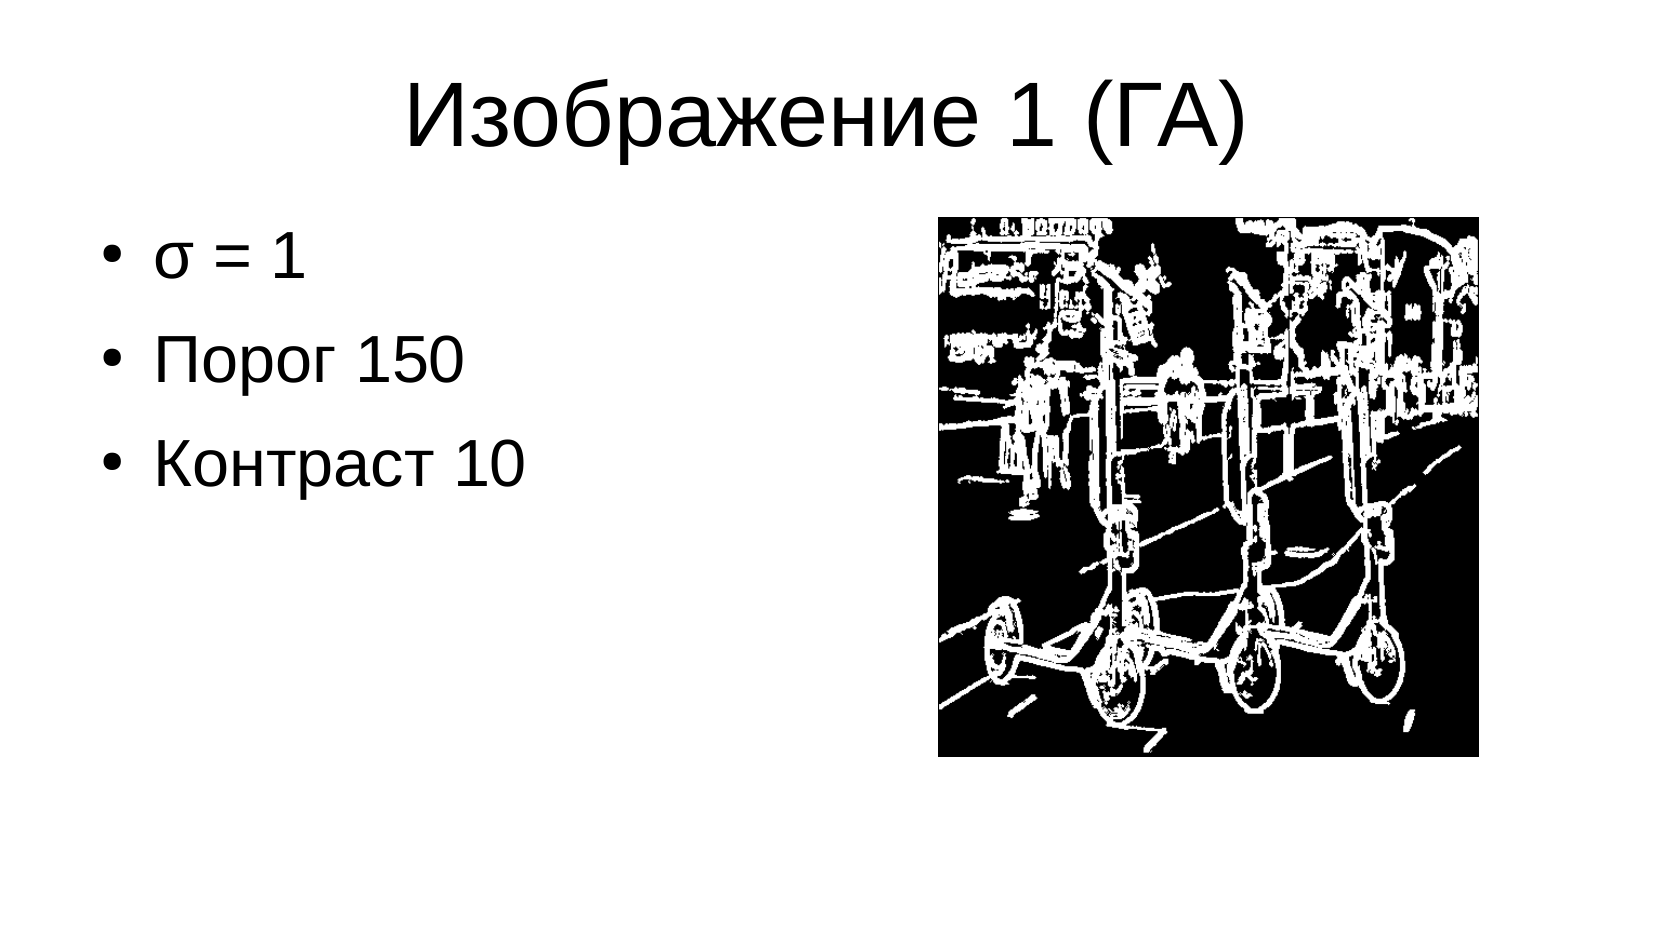

# Изображение 1 (ГА)
σ = 1
Порог 150
Контраст 10